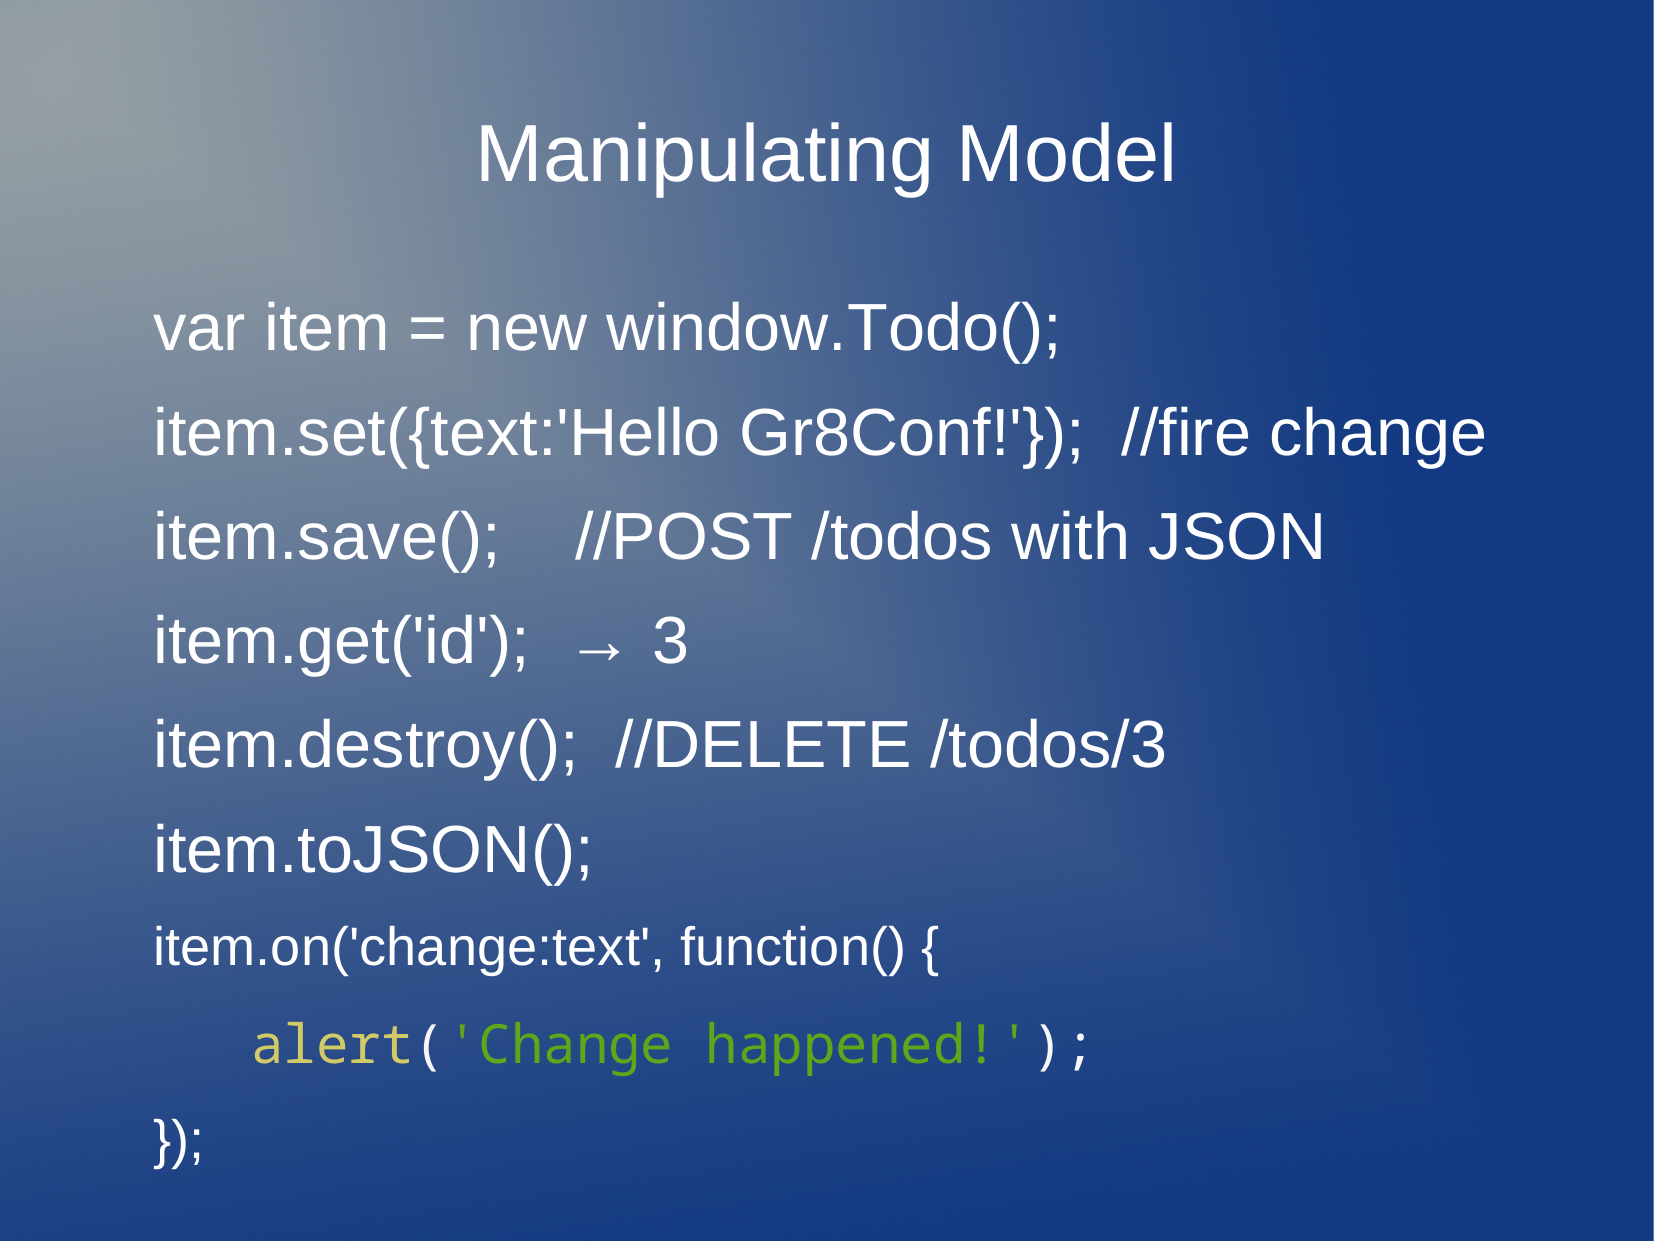

# Manipulating Model
var item = new window.Todo();
item.set({text:'Hello Gr8Conf!'}); //fire change
item.save(); //POST /todos with JSON
item.get('id'); → 3
item.destroy(); //DELETE /todos/3
item.toJSON();
item.on('change:text', function() {
 alert('Change happened!');
});